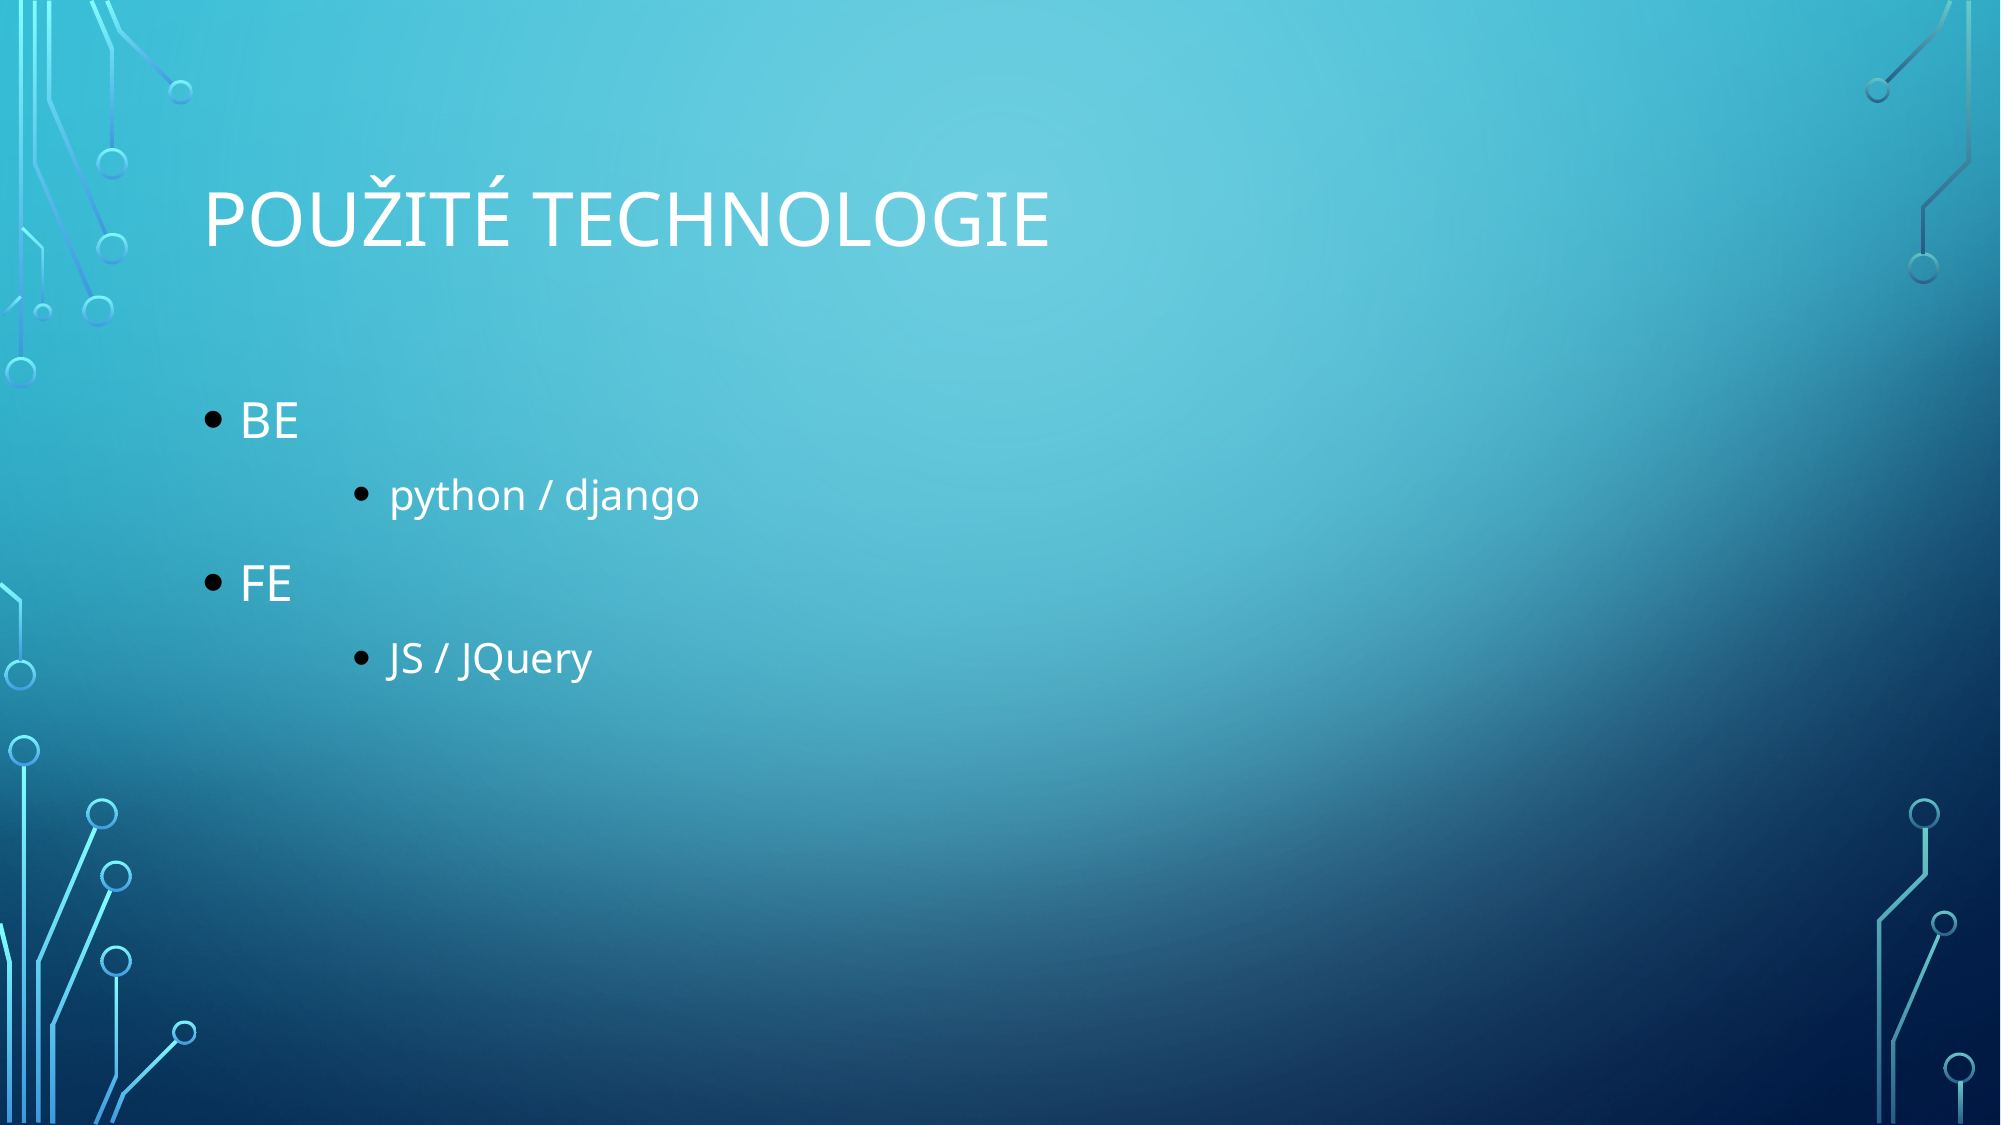

# Použité technologie
BE
python / django
FE
JS / JQuery